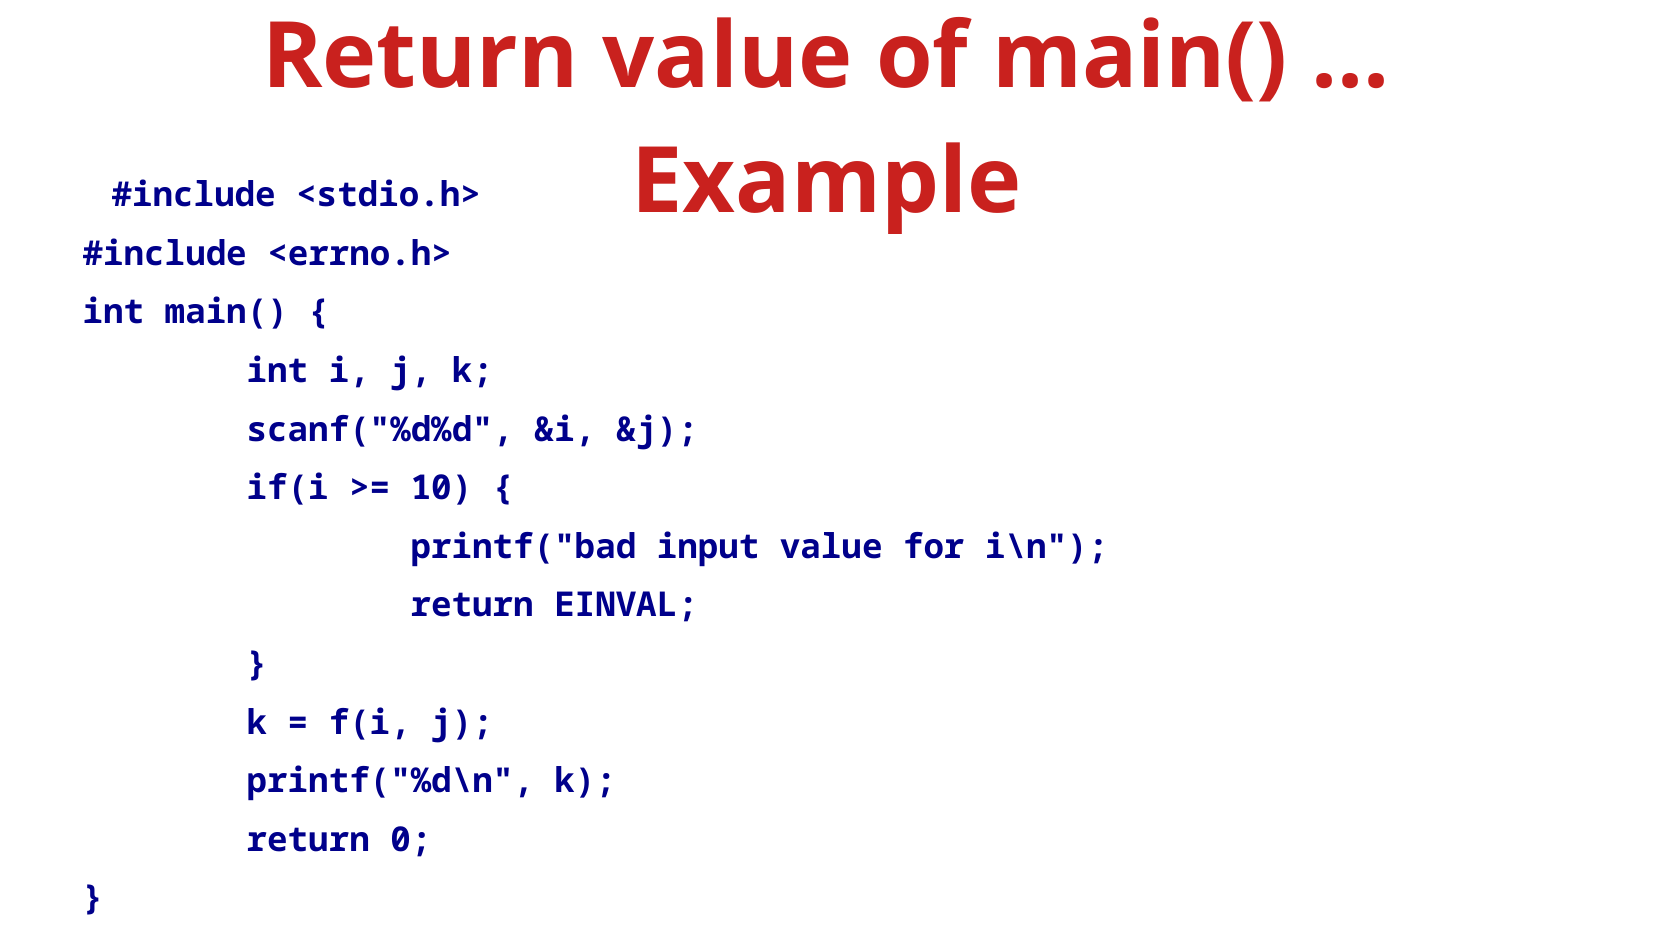

# Return value of main() ... Example
#include <stdio.h>
#include <errno.h>
int main() {
 int i, j, k;
 scanf("%d%d", &i, &j);
 if(i >= 10) {
 printf("bad input value for i\n");
 return EINVAL;
 }
 k = f(i, j);
 printf("%d\n", k);
 return 0;
}